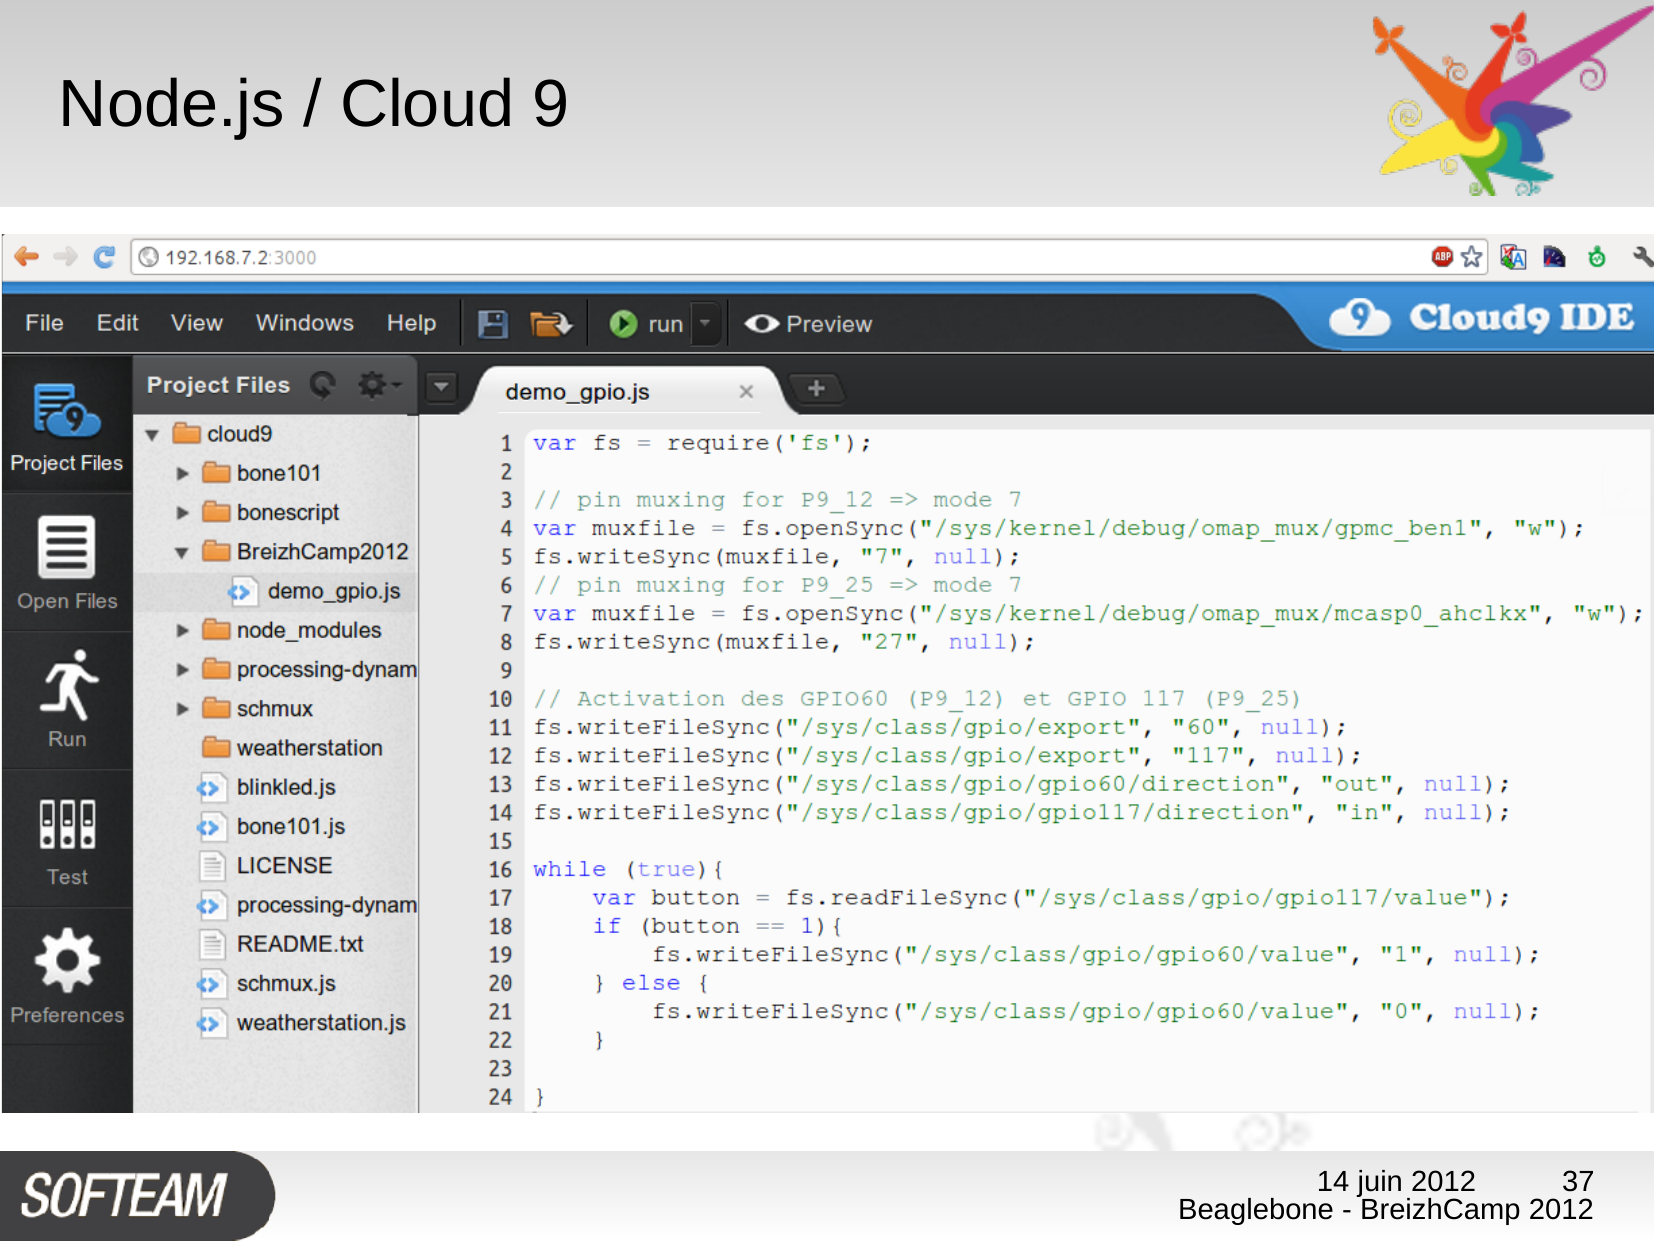

# Node.js / Cloud 9
14 juin 2012
37
Beaglebone - BreizhCamp 2012